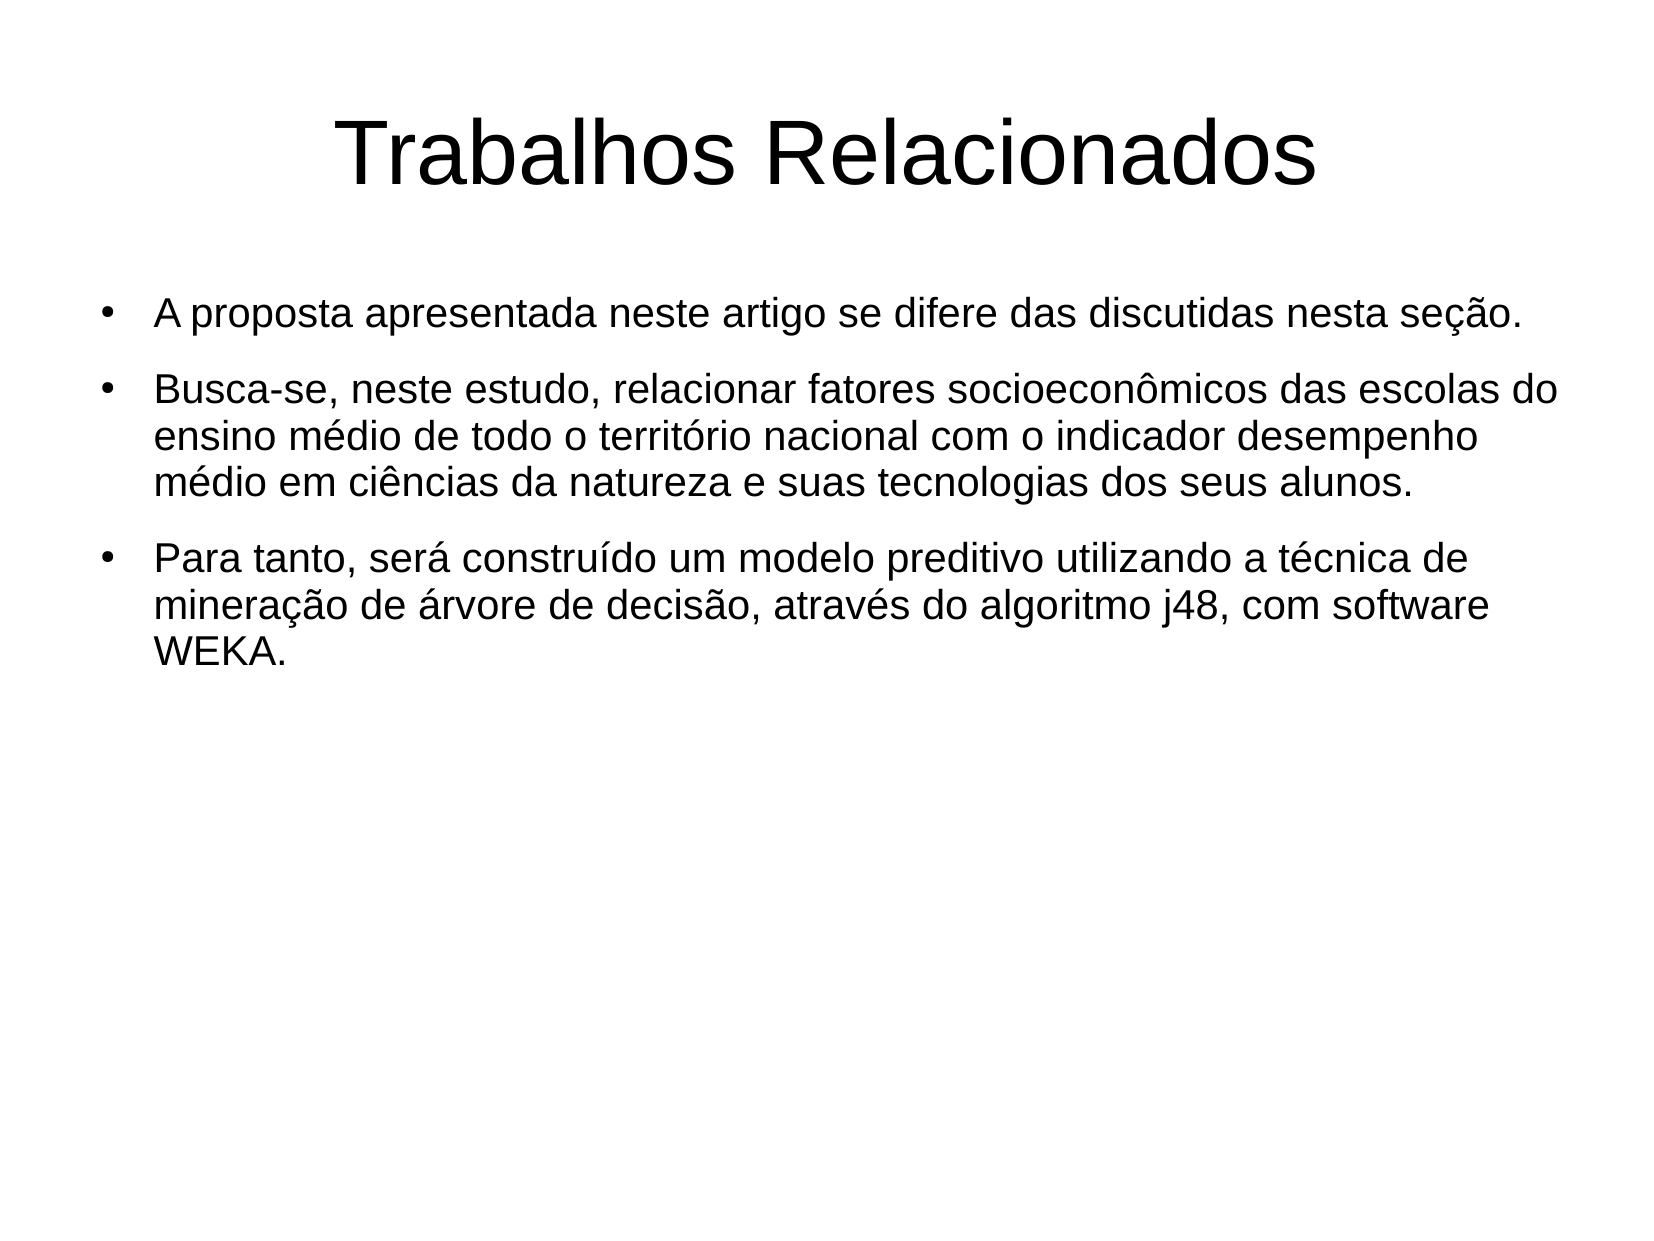

# Trabalhos Relacionados
A proposta apresentada neste artigo se difere das discutidas nesta seção.
Busca-se, neste estudo, relacionar fatores socioeconômicos das escolas do ensino médio de todo o território nacional com o indicador desempenho médio em ciências da natureza e suas tecnologias dos seus alunos.
Para tanto, será construído um modelo preditivo utilizando a técnica de mineração de árvore de decisão, através do algoritmo j48, com software WEKA.